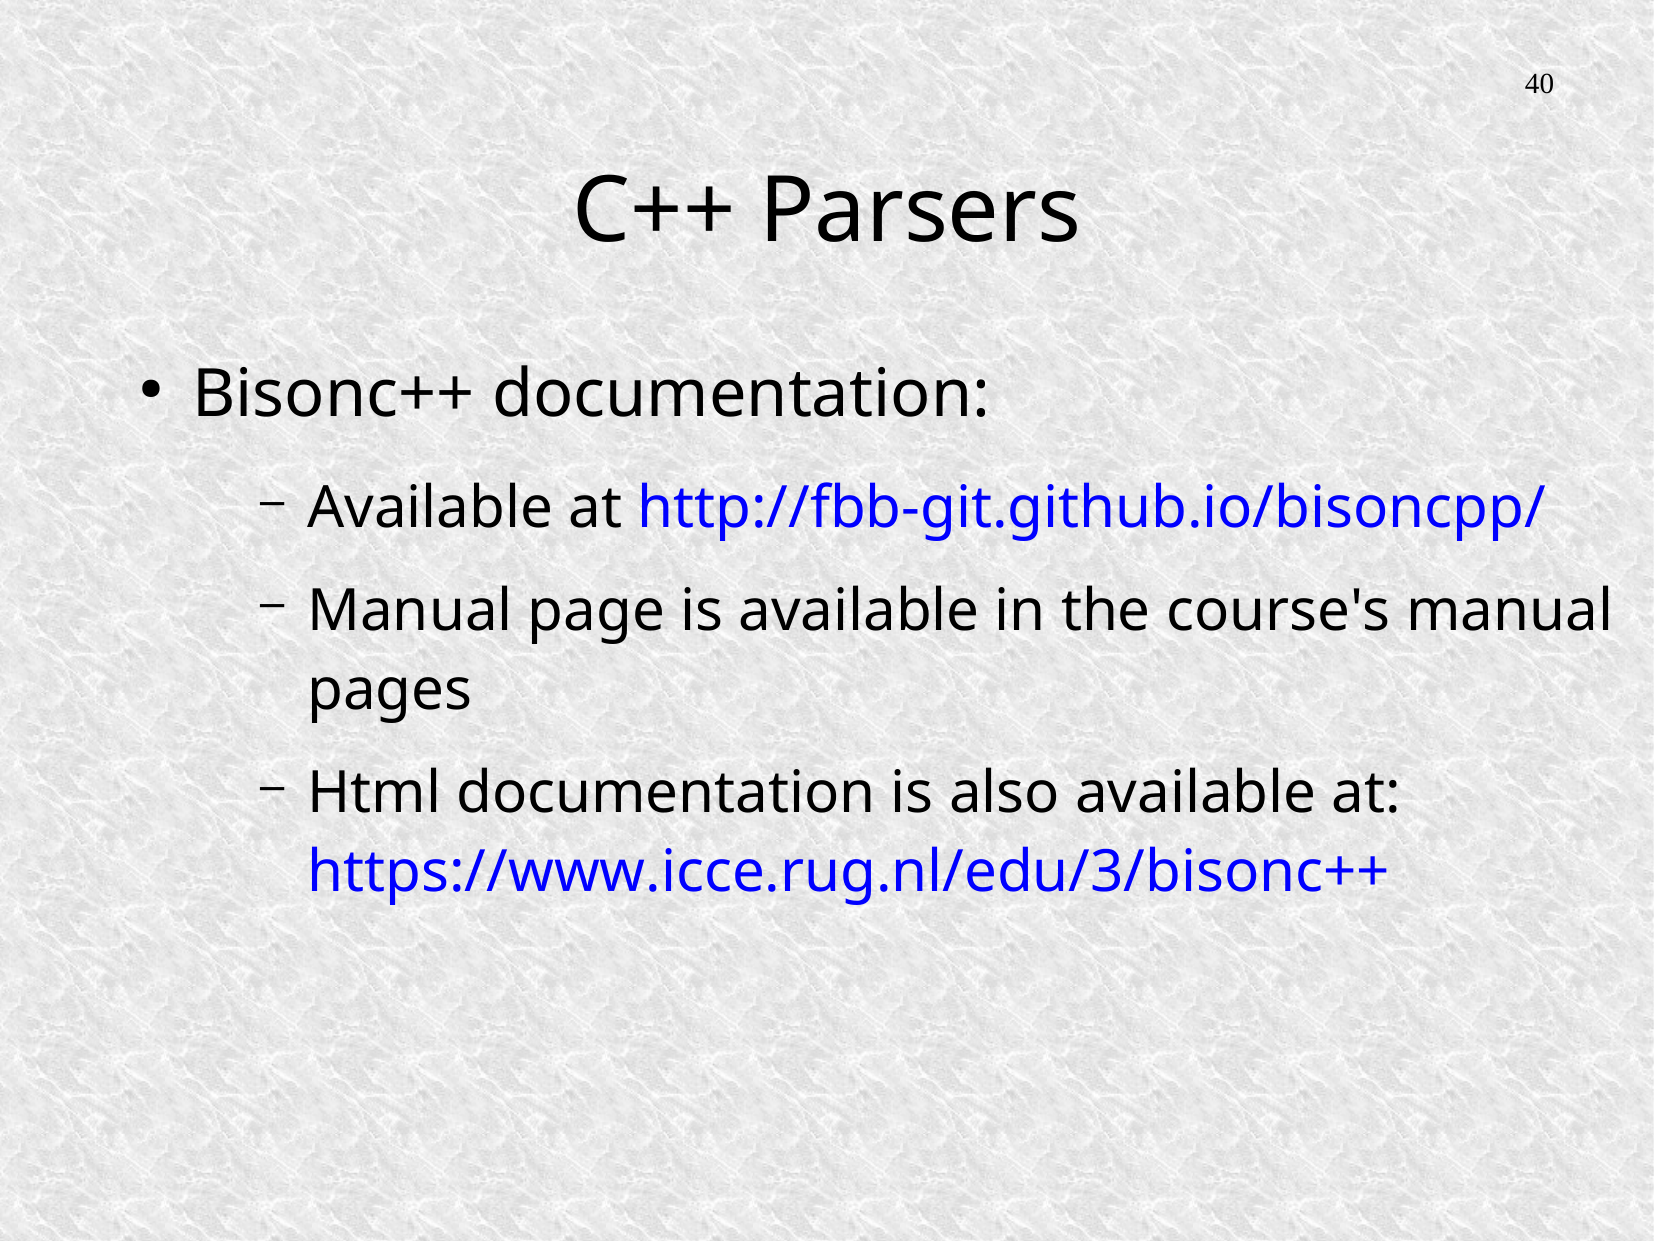

40
# C++ Parsers
Bisonc++ documentation:
Available at http://fbb-git.github.io/bisoncpp/
Manual page is available in the course's manual pages
Html documentation is also available at:
https://www.icce.rug.nl/edu/3/bisonc++